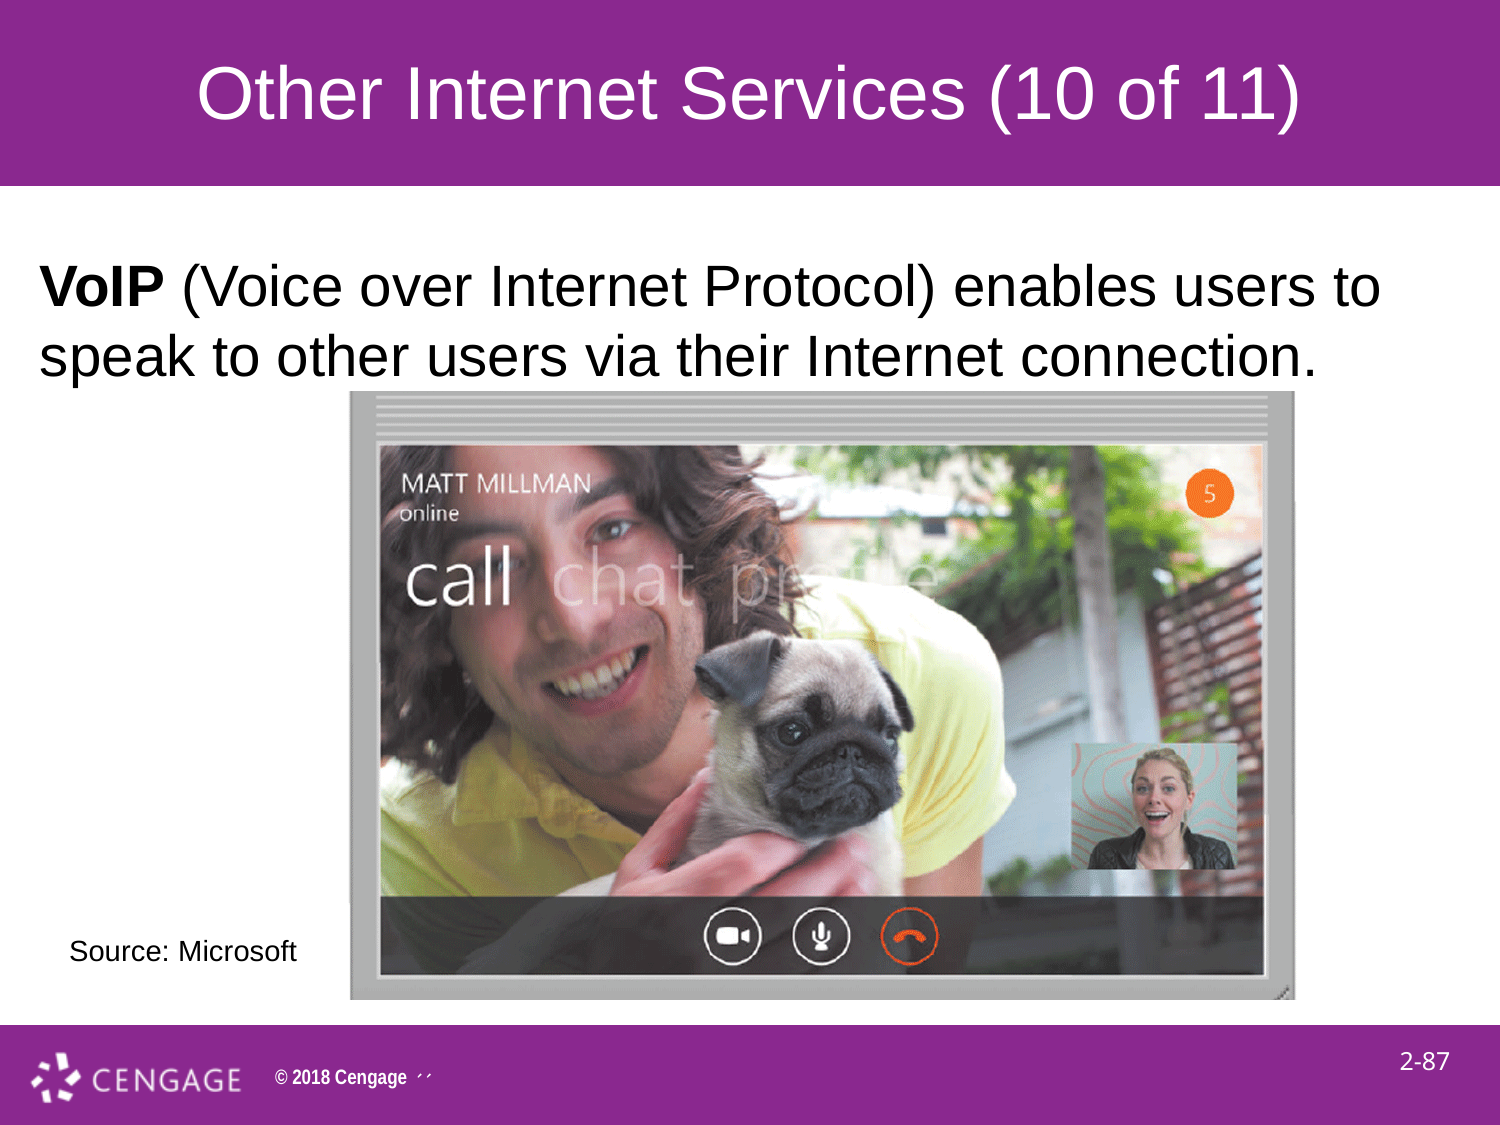

# Other Internet Services (10 of 11)
VoIP (Voice over Internet Protocol) enables users to speak to other users via their Internet connection.
Source: Microsoft